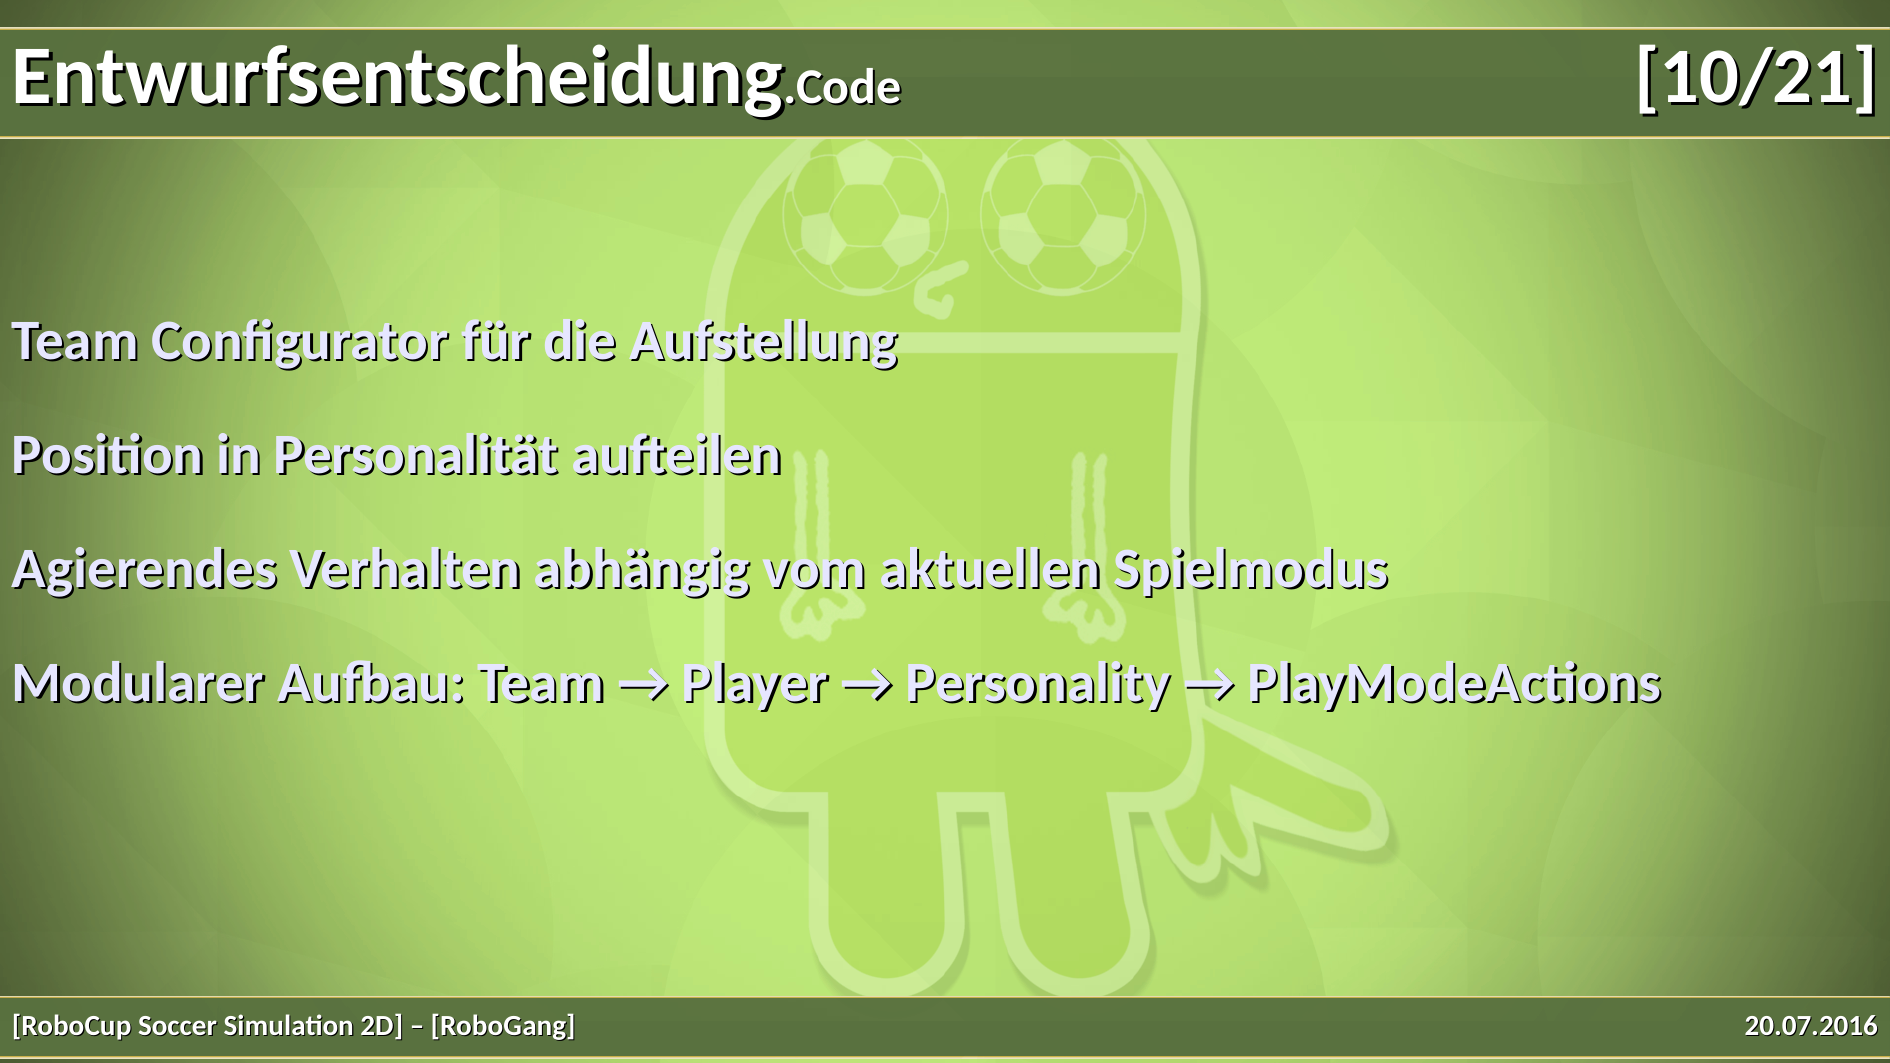

# Entwurfsentscheidung.Code
[10/21]
Team Configurator für die Aufstellung
Position in Personalität aufteilen
Agierendes Verhalten abhängig vom aktuellen Spielmodus
Modularer Aufbau: Team → Player → Personality → PlayModeActions
[RoboCup Soccer Simulation 2D] – [RoboGang]
20.07.2016